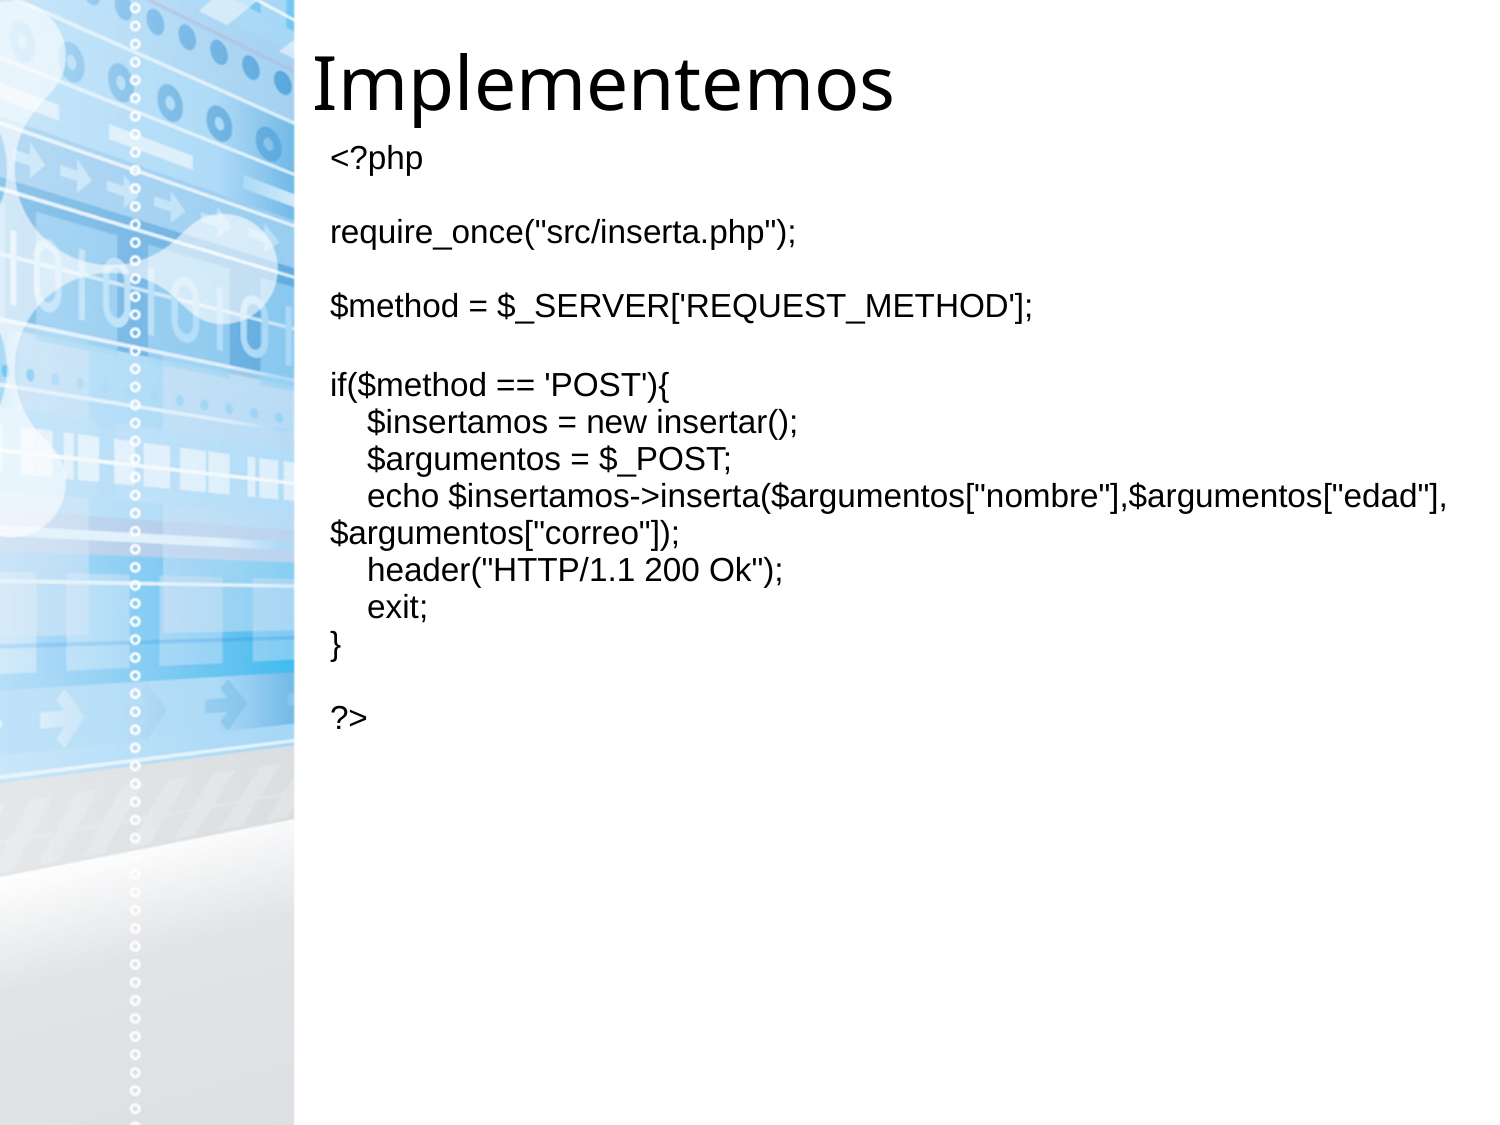

# Implementemos
<?php
require_once("src/inserta.php");
$method = $_SERVER['REQUEST_METHOD'];
if($method == 'POST'){
 $insertamos = new insertar();
 $argumentos = $_POST;
 echo $insertamos->inserta($argumentos["nombre"],$argumentos["edad"],$argumentos["correo"]);
 header("HTTP/1.1 200 Ok");
 exit;
}
?>